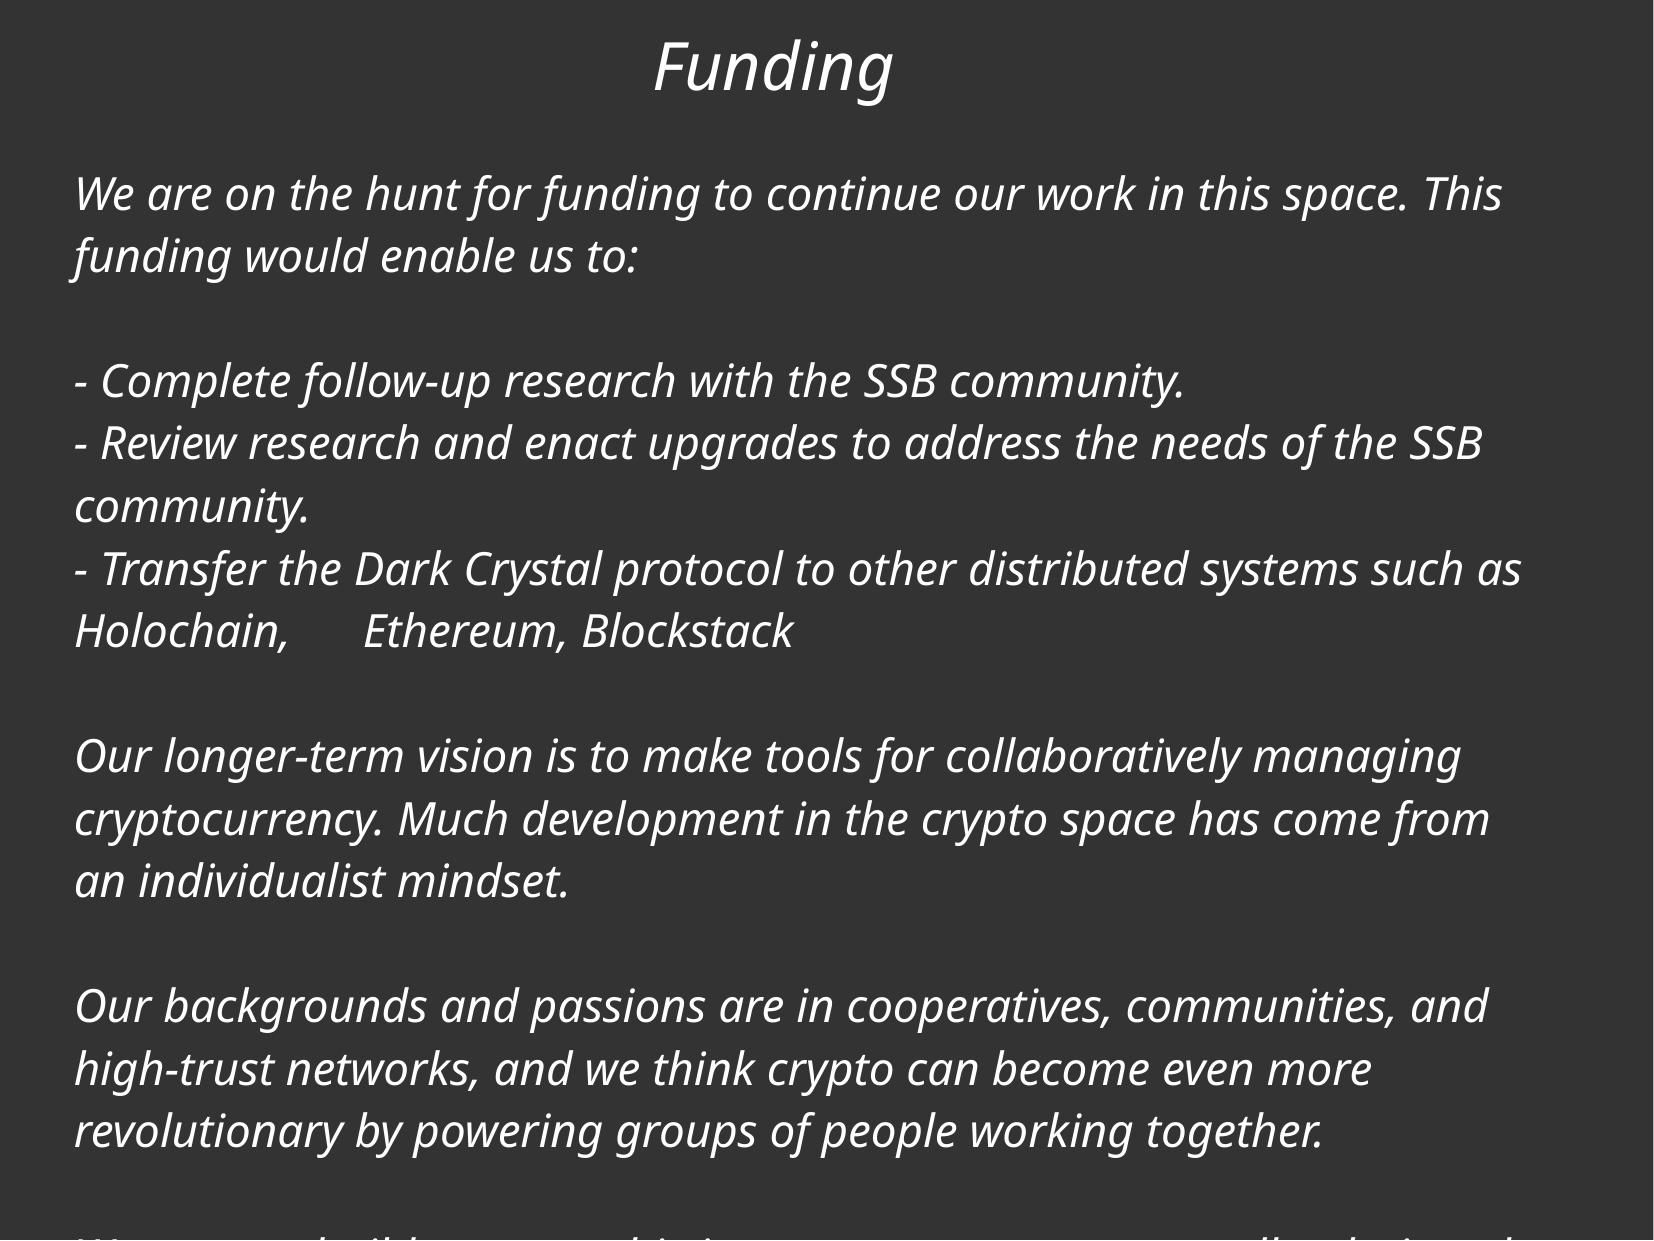

Funding
We are on the hunt for funding to continue our work in this space. This funding would enable us to:
- Complete follow-up research with the SSB community.
- Review research and enact upgrades to address the needs of the SSB community.
- Transfer the Dark Crystal protocol to other distributed systems such as Holochain, Ethereum, Blockstack
Our longer-term vision is to make tools for collaboratively managing cryptocurrency. Much development in the crypto space has come from an individualist mindset.
Our backgrounds and passions are in cooperatives, communities, and high-trust networks, and we think crypto can become even more revolutionary by powering groups of people working together.
We want to build a new multi-signature cryptocurrency wallet designed with group collaboration and social finance at its core with Dark Crystal a central feature.